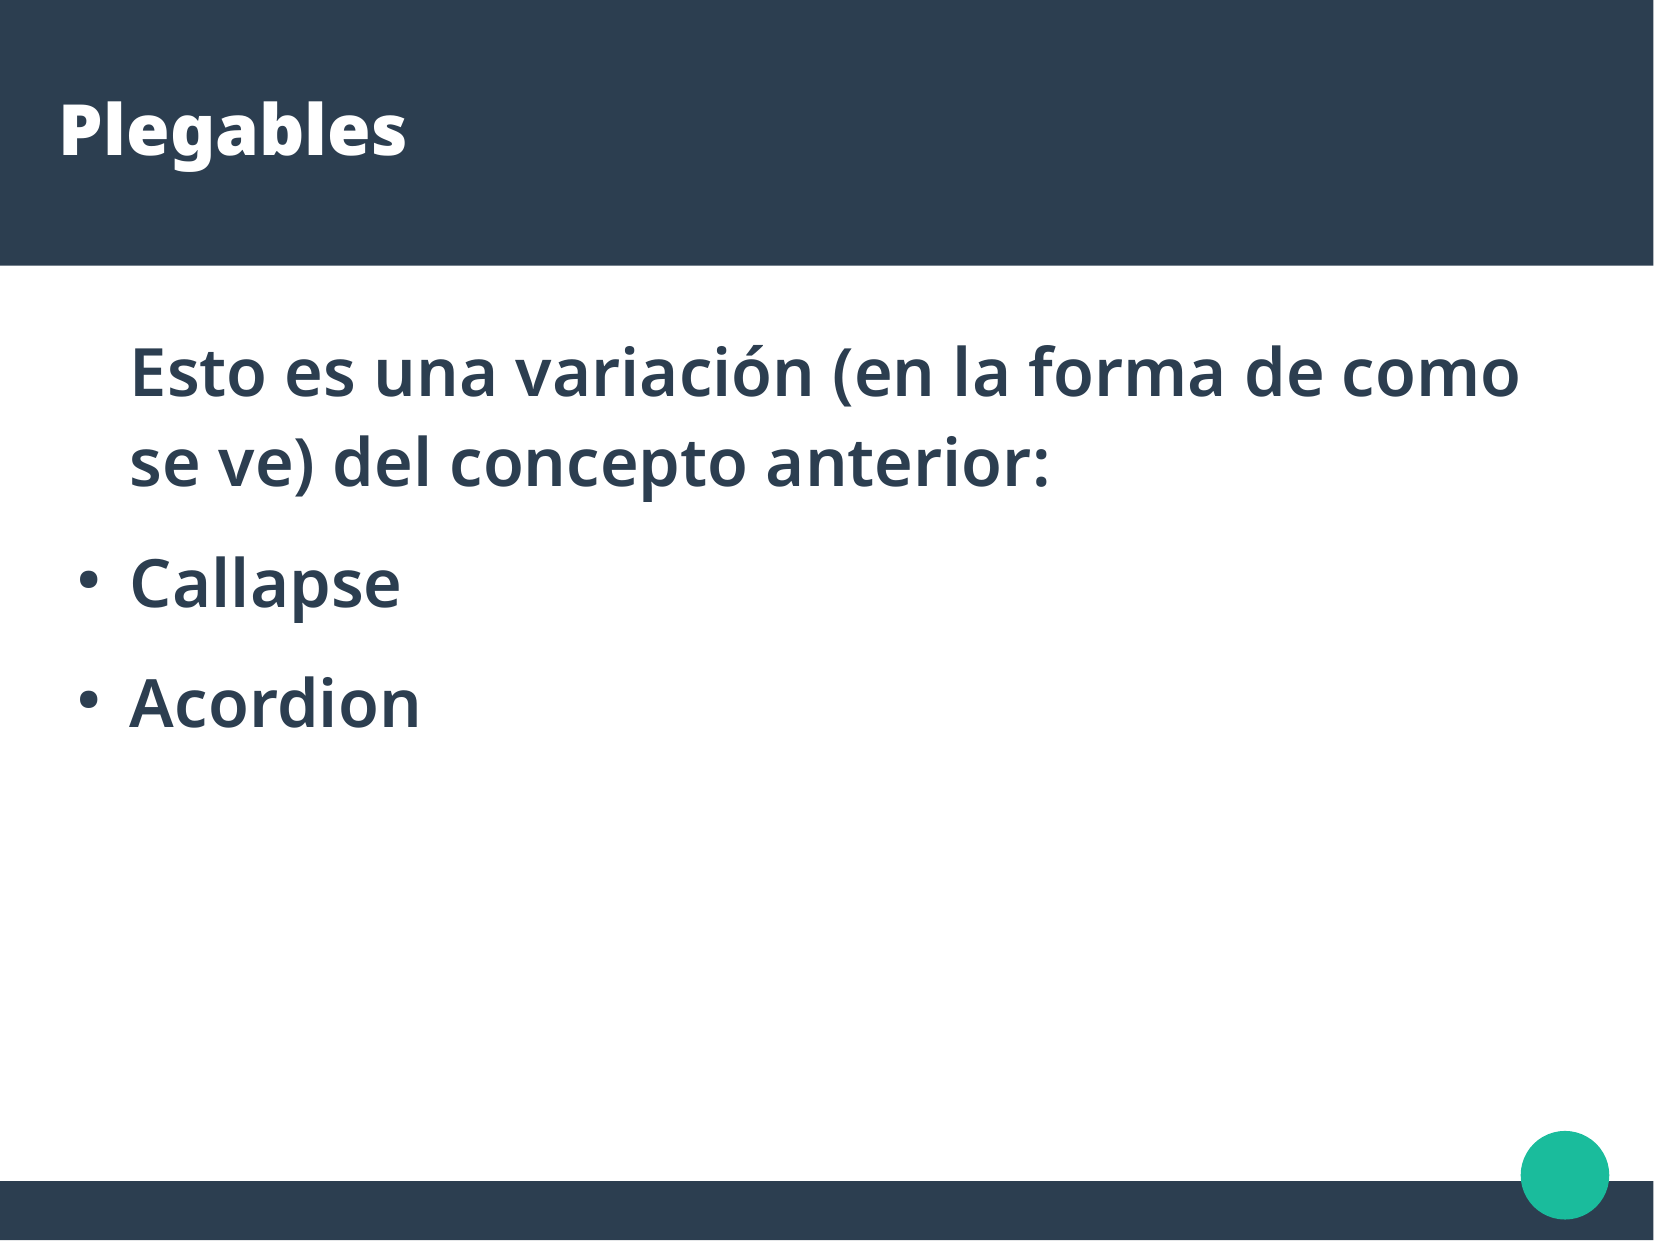

# Plegables
Esto es una variación (en la forma de como se ve) del concepto anterior:
Callapse
Acordion